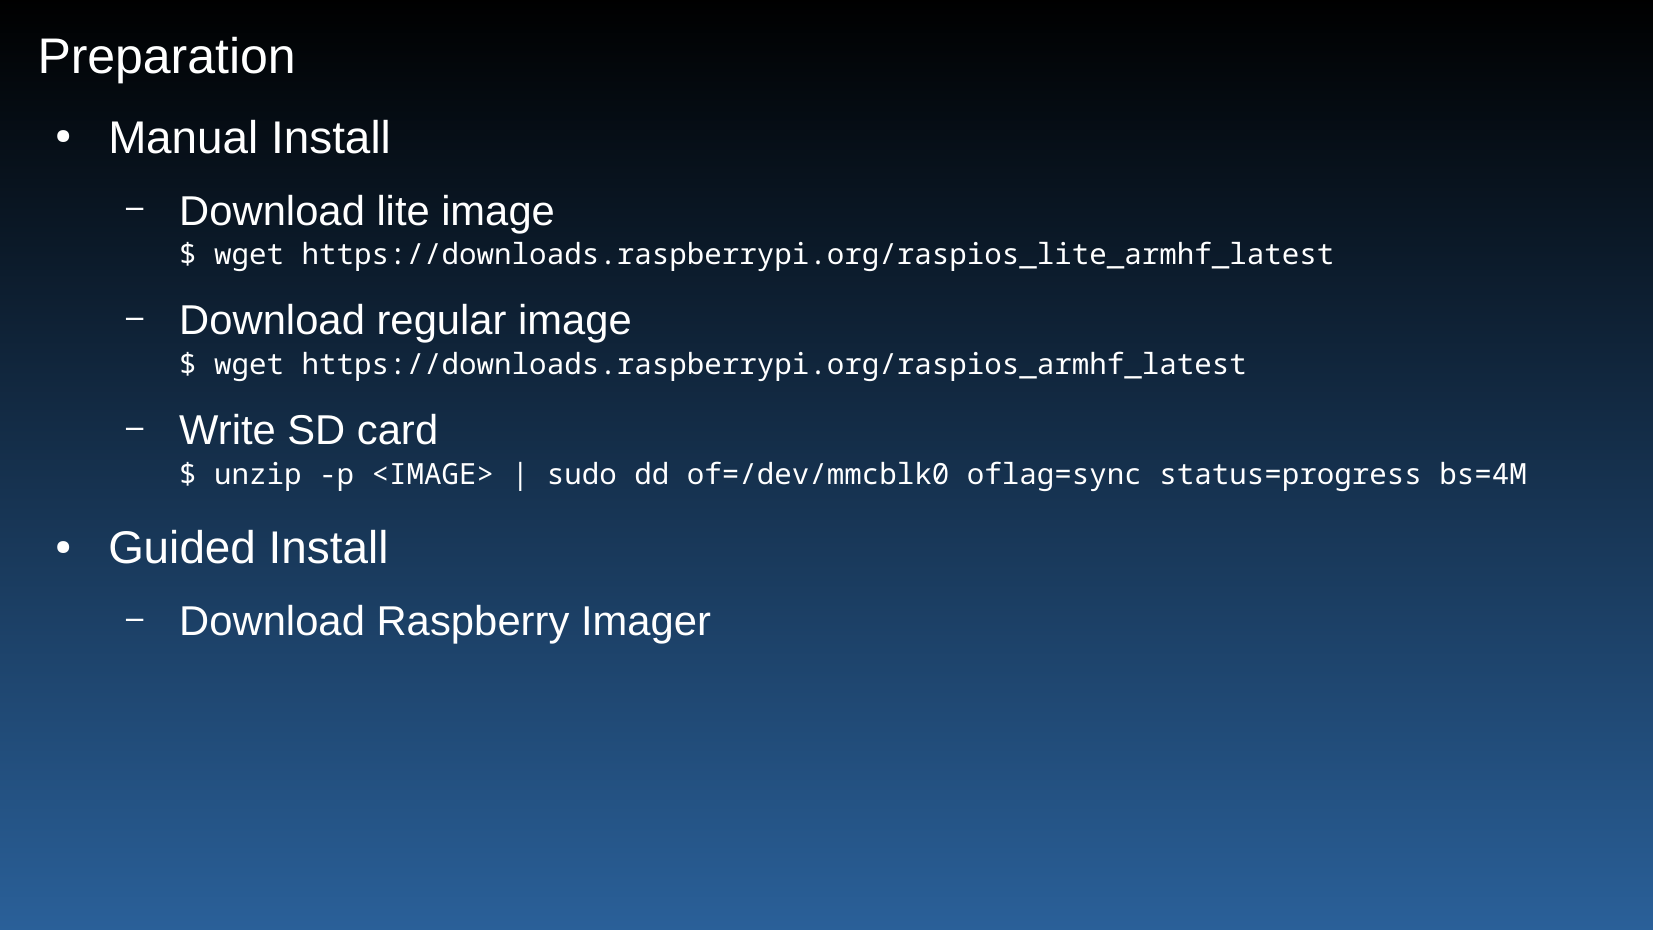

# Preparation
Manual Install
Download lite image
$ wget https://downloads.raspberrypi.org/raspios_lite_armhf_latest
Download regular image
$ wget https://downloads.raspberrypi.org/raspios_armhf_latest
Write SD card
$ unzip -p <IMAGE> | sudo dd of=/dev/mmcblk0 oflag=sync status=progress bs=4M
Guided Install
Download Raspberry Imager